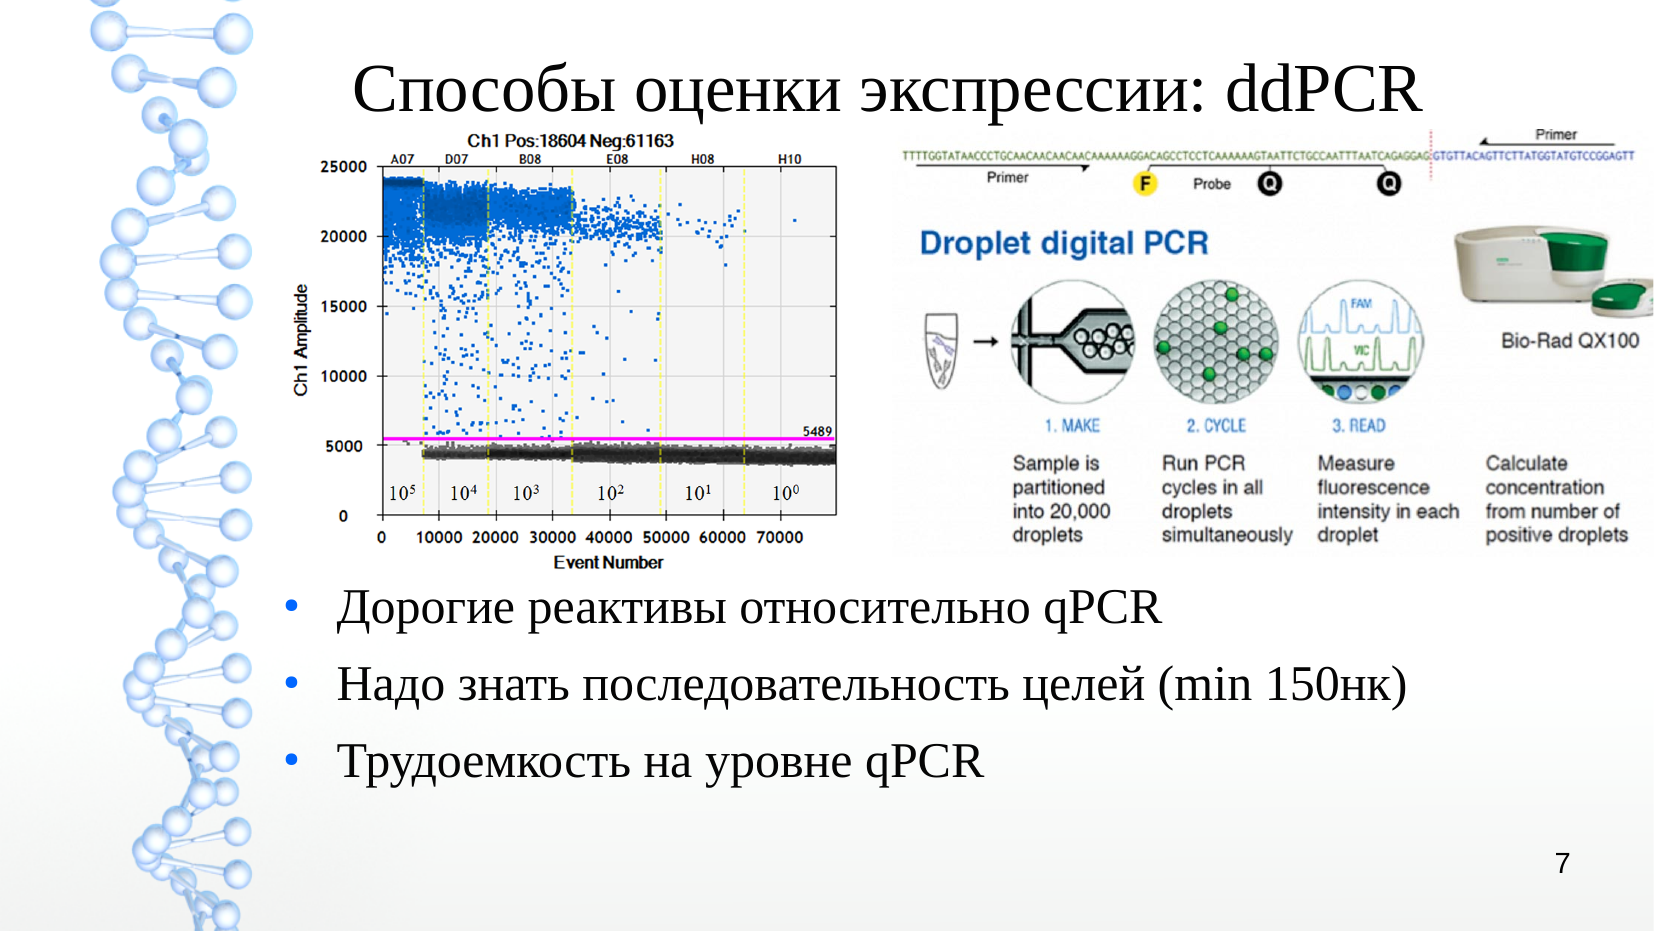

# Способы оценки экспрессии: ddPCR
Дорогие реактивы относительно qPCR
Надо знать последовательность целей (min 150нк)
Трудоемкость на уровне qPCR
7